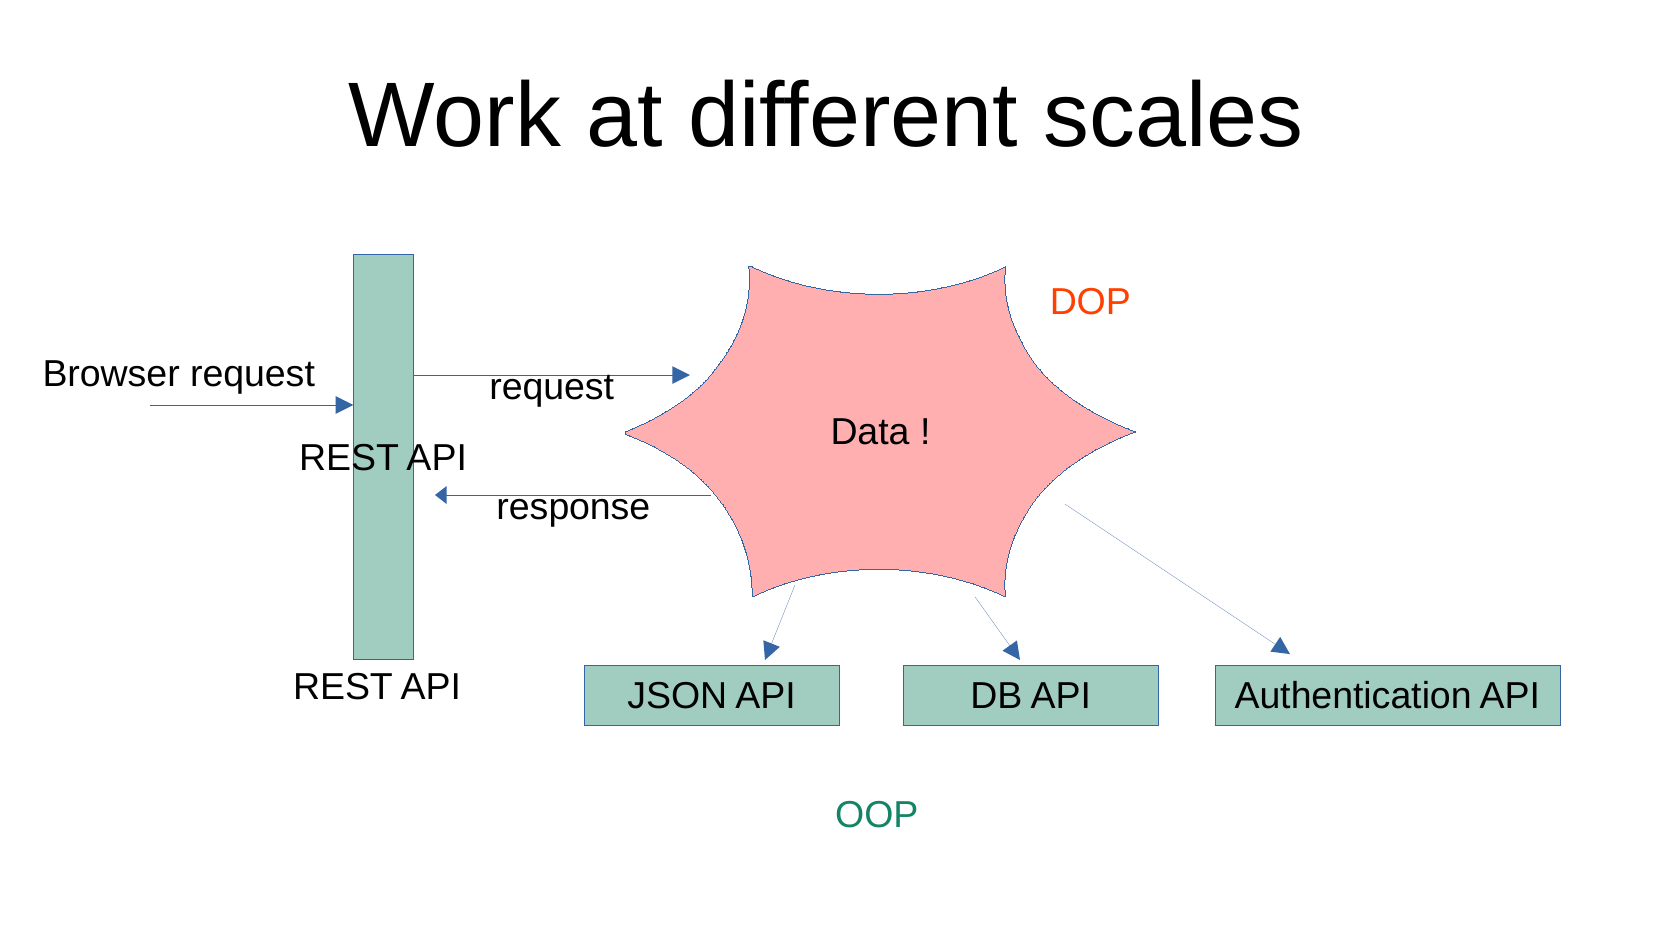

# Work at different scales
REST API
Data !
DOP
Browser request
request
response
REST API
JSON API
DB API
Authentication API
OOP